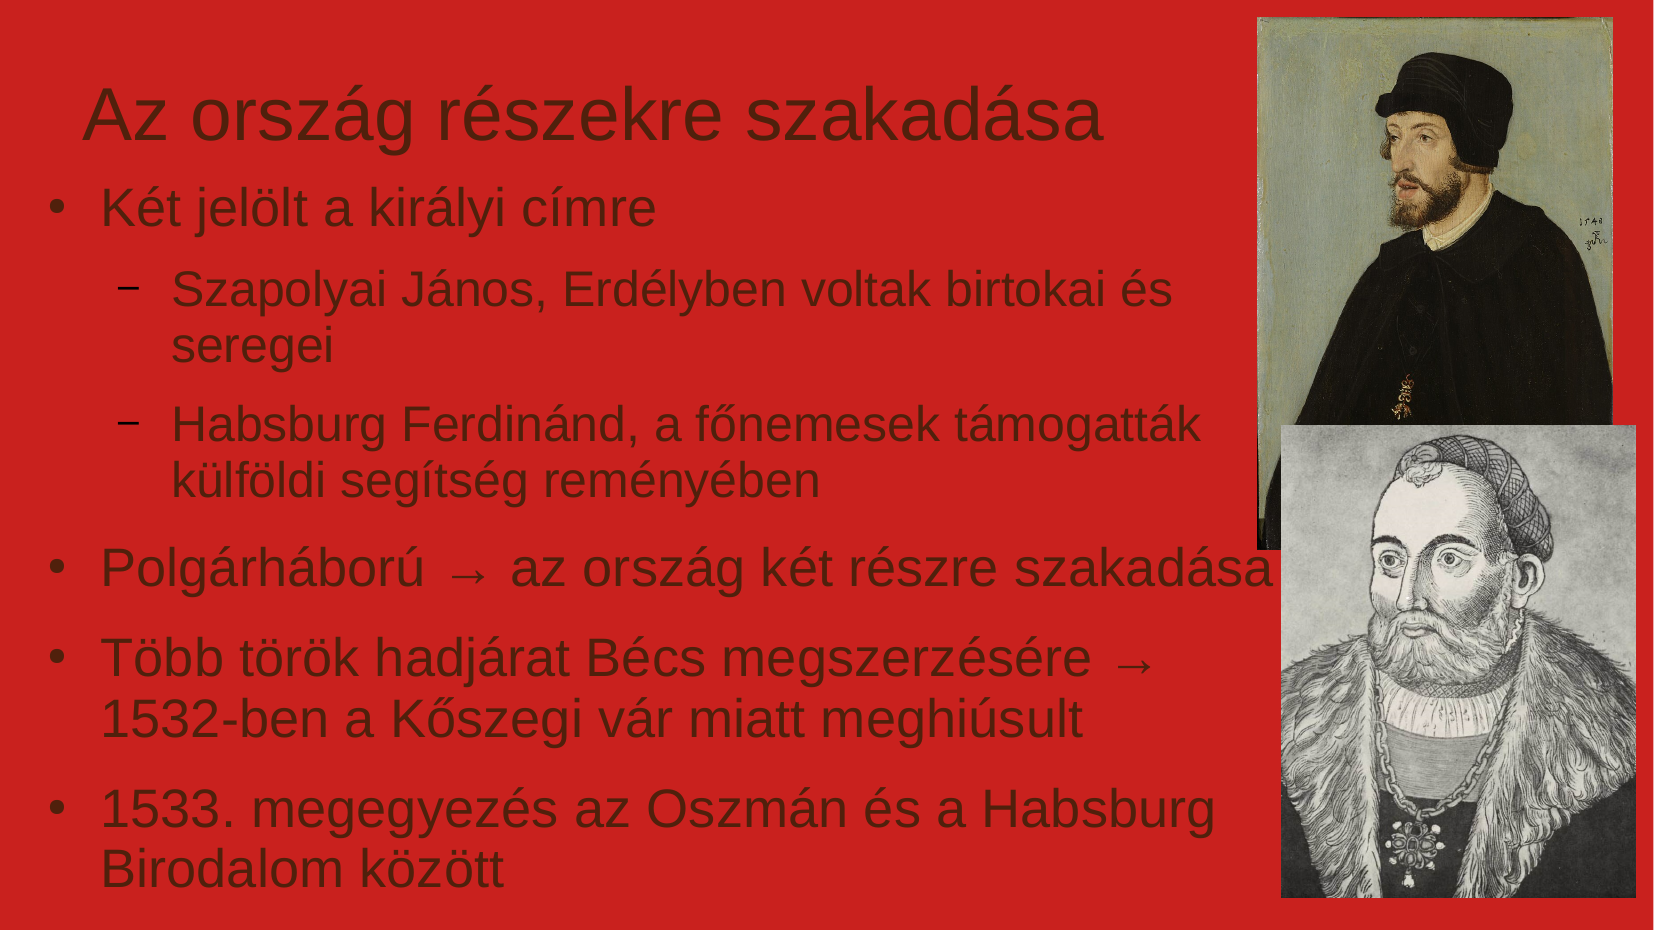

# Az ország részekre szakadása
Két jelölt a királyi címre
Szapolyai János, Erdélyben voltak birtokai és seregei
Habsburg Ferdinánd, a főnemesek támogatták külföldi segítség reményében
Polgárháború → az ország két részre szakadása
Több török hadjárat Bécs megszerzésére → 1532-ben a Kőszegi vár miatt meghiúsult
1533. megegyezés az Oszmán és a Habsburg Birodalom között